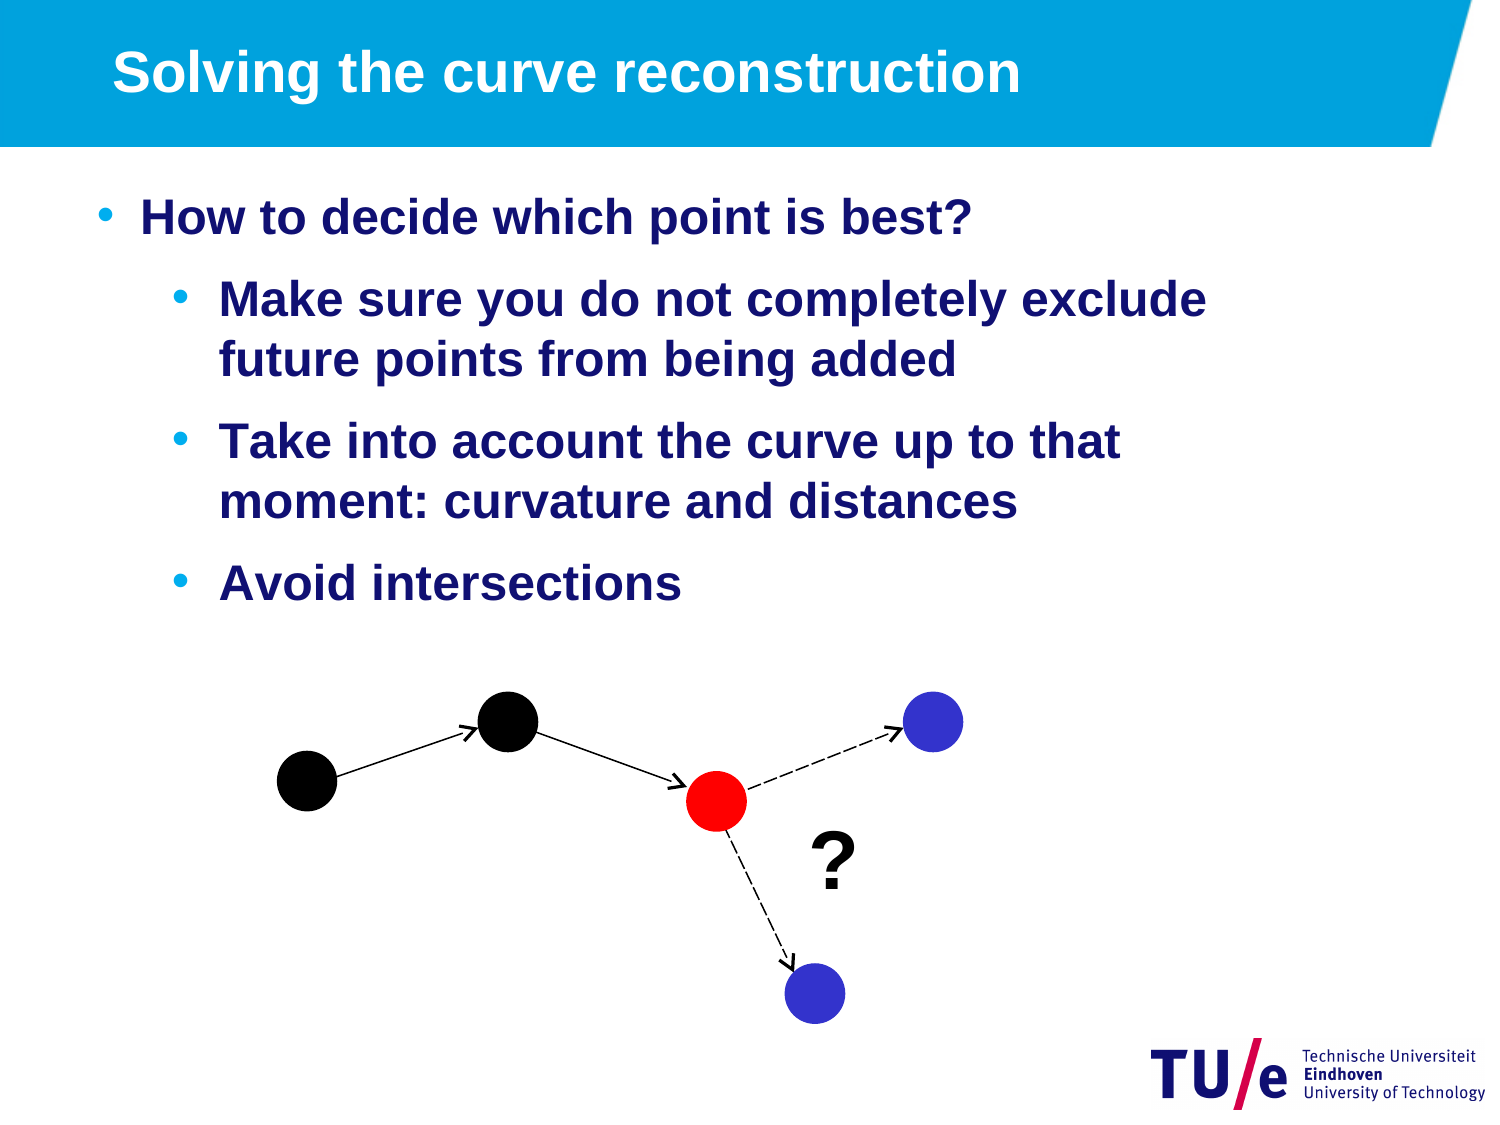

Solving the curve reconstruction
How to decide which point is best?
Make sure you do not completely exclude future points from being added
Take into account the curve up to that moment: curvature and distances
Avoid intersections
?